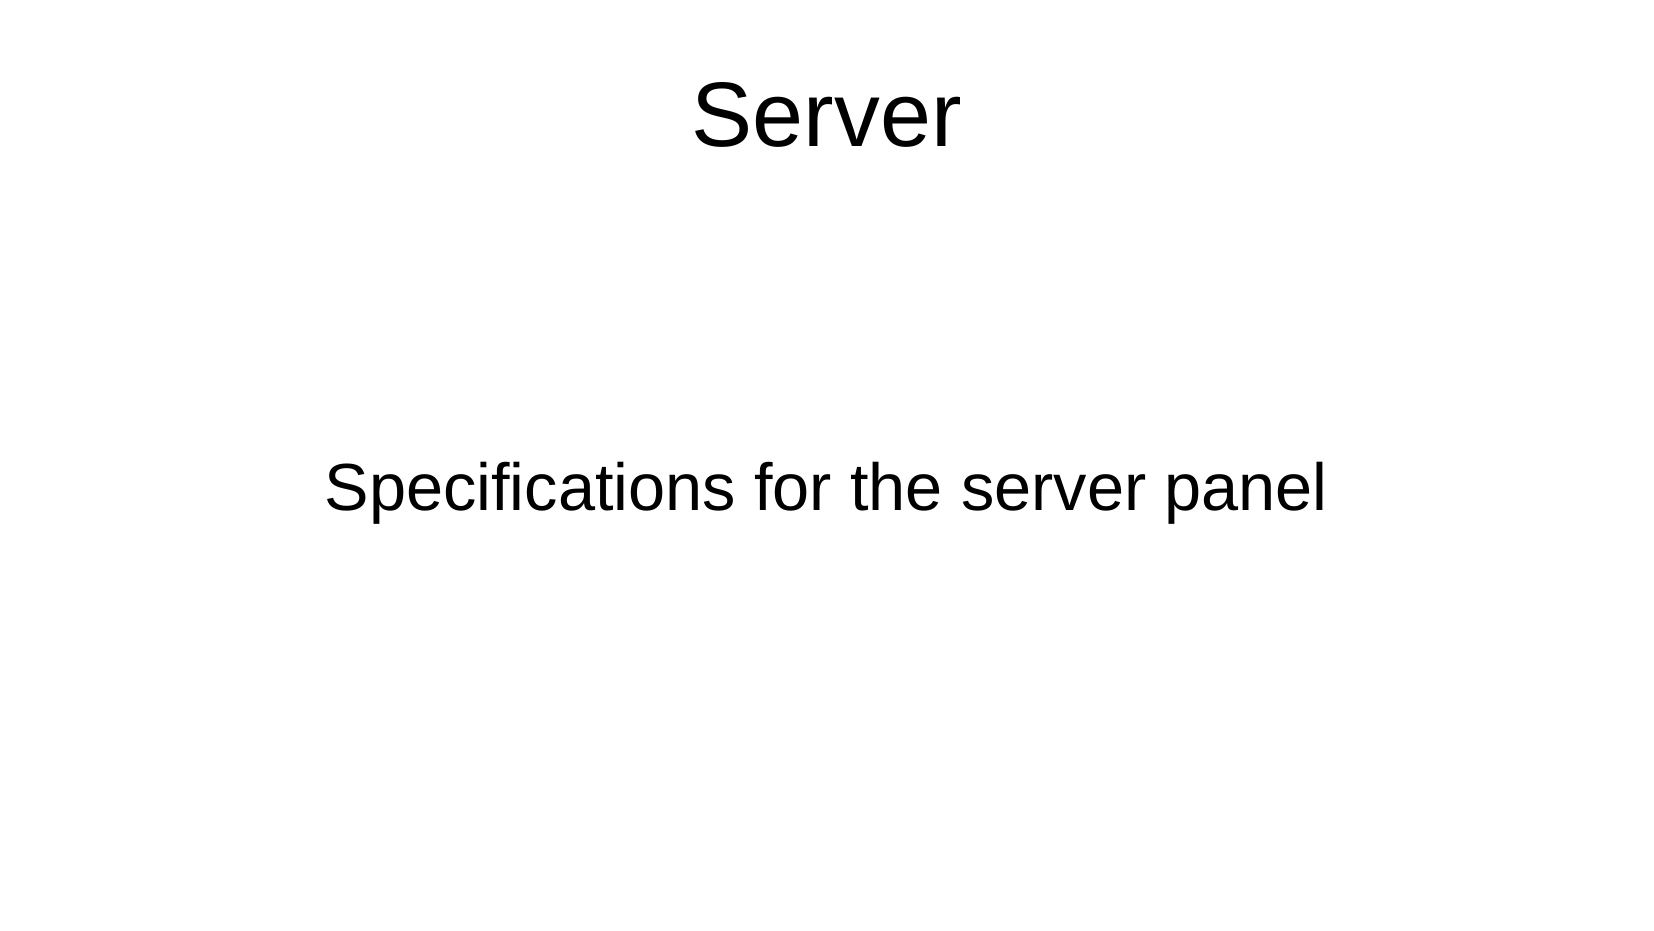

# Server
Specifications for the server panel